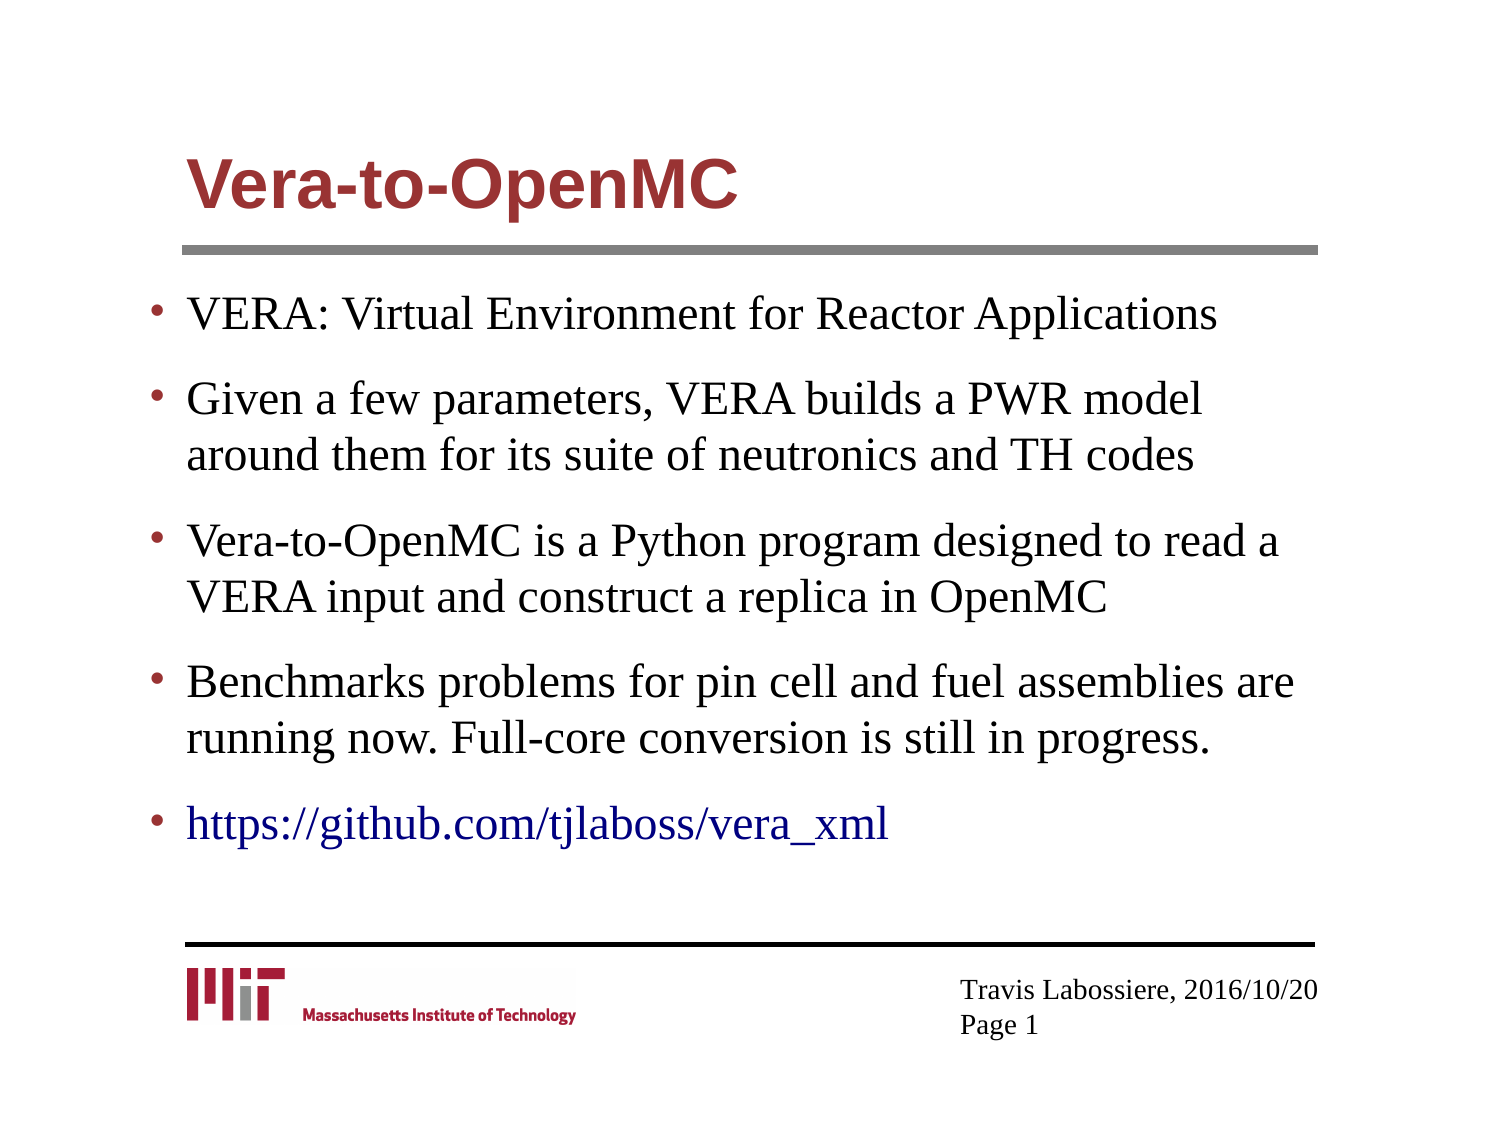

# Vera-to-OpenMC
VERA: Virtual Environment for Reactor Applications
Given a few parameters, VERA builds a PWR model around them for its suite of neutronics and TH codes
Vera-to-OpenMC is a Python program designed to read a VERA input and construct a replica in OpenMC
Benchmarks problems for pin cell and fuel assemblies are running now. Full-core conversion is still in progress.
https://github.com/tjlaboss/vera_xml
Travis Labossiere, 2016/10/20
Page